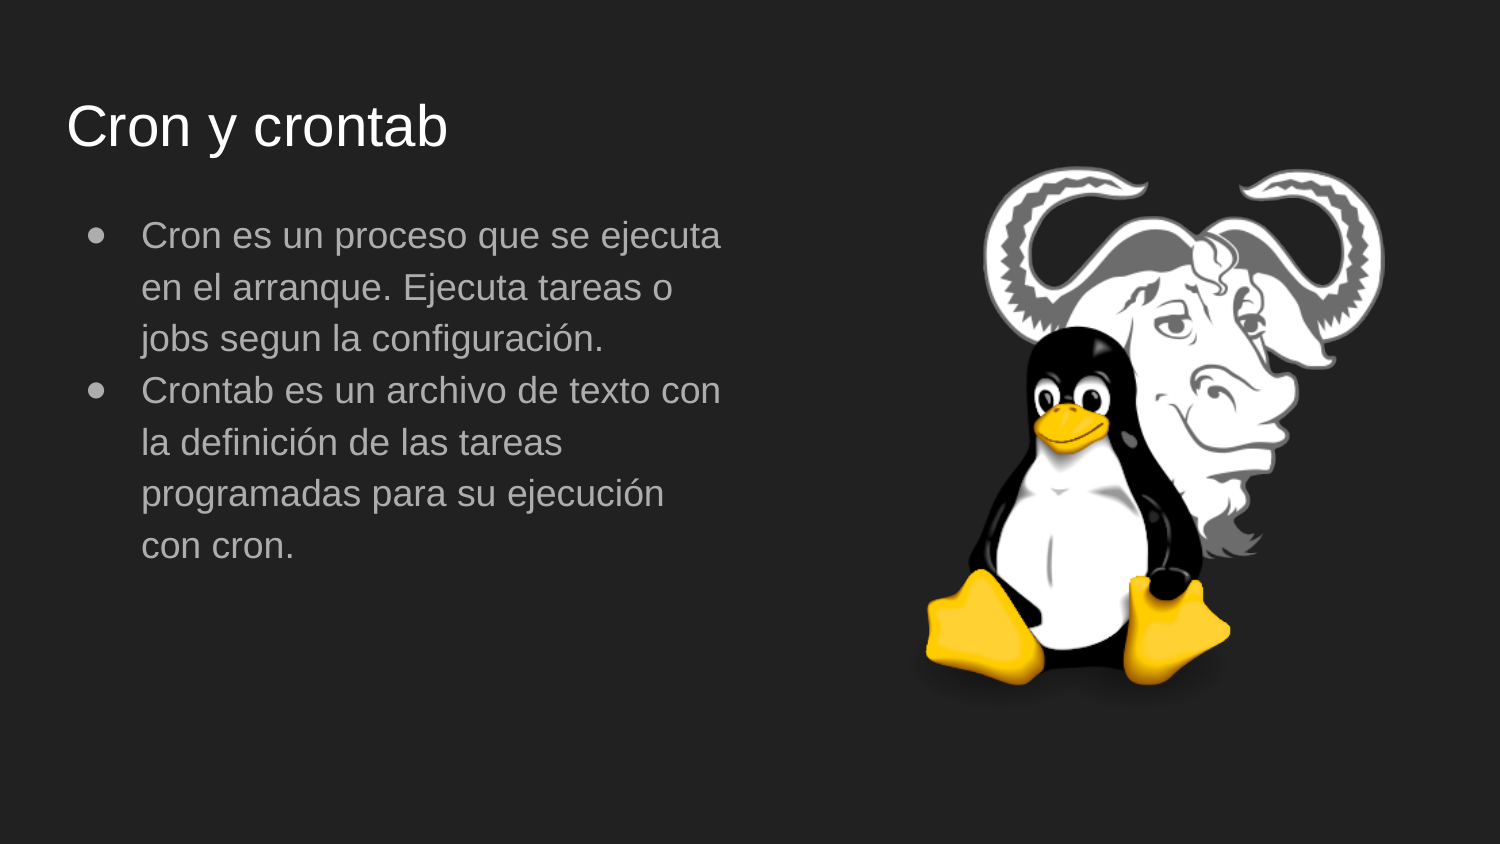

# Cron y crontab
Cron es un proceso que se ejecuta en el arranque. Ejecuta tareas o jobs segun la configuración.
Crontab es un archivo de texto con la definición de las tareas programadas para su ejecución con cron.